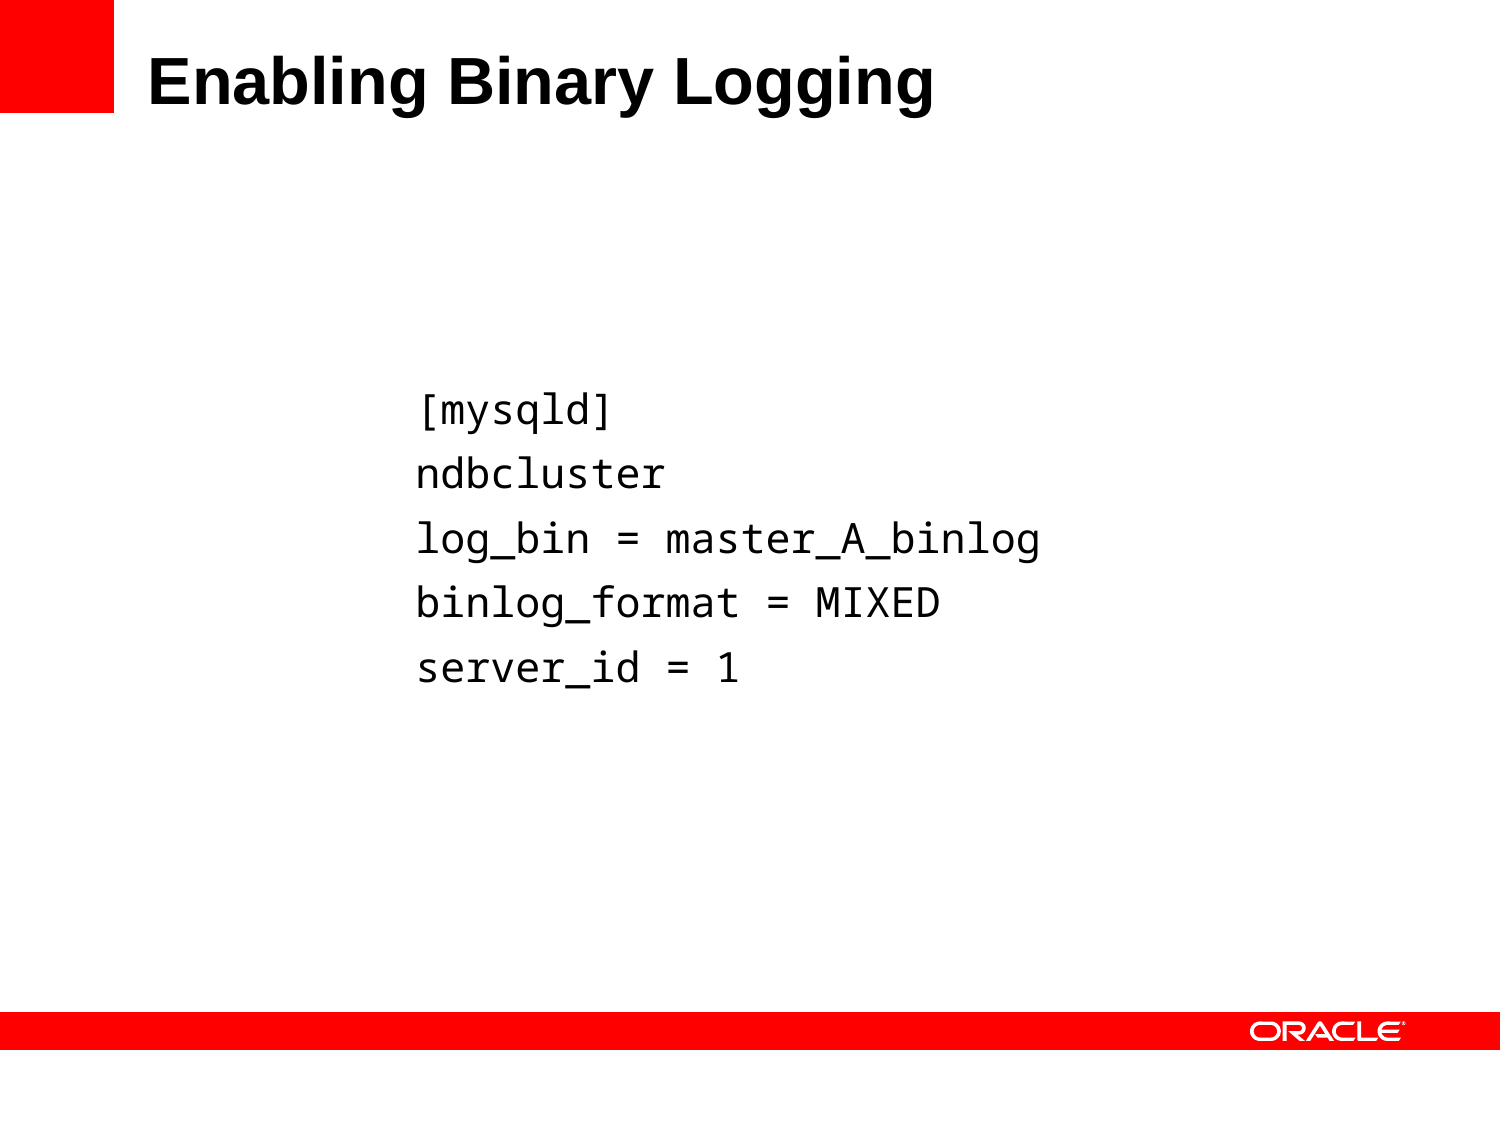

# Enabling Binary Logging
[mysqld]
ndbcluster
log_bin = master_A_binlog
binlog_format = MIXED
server_id = 1